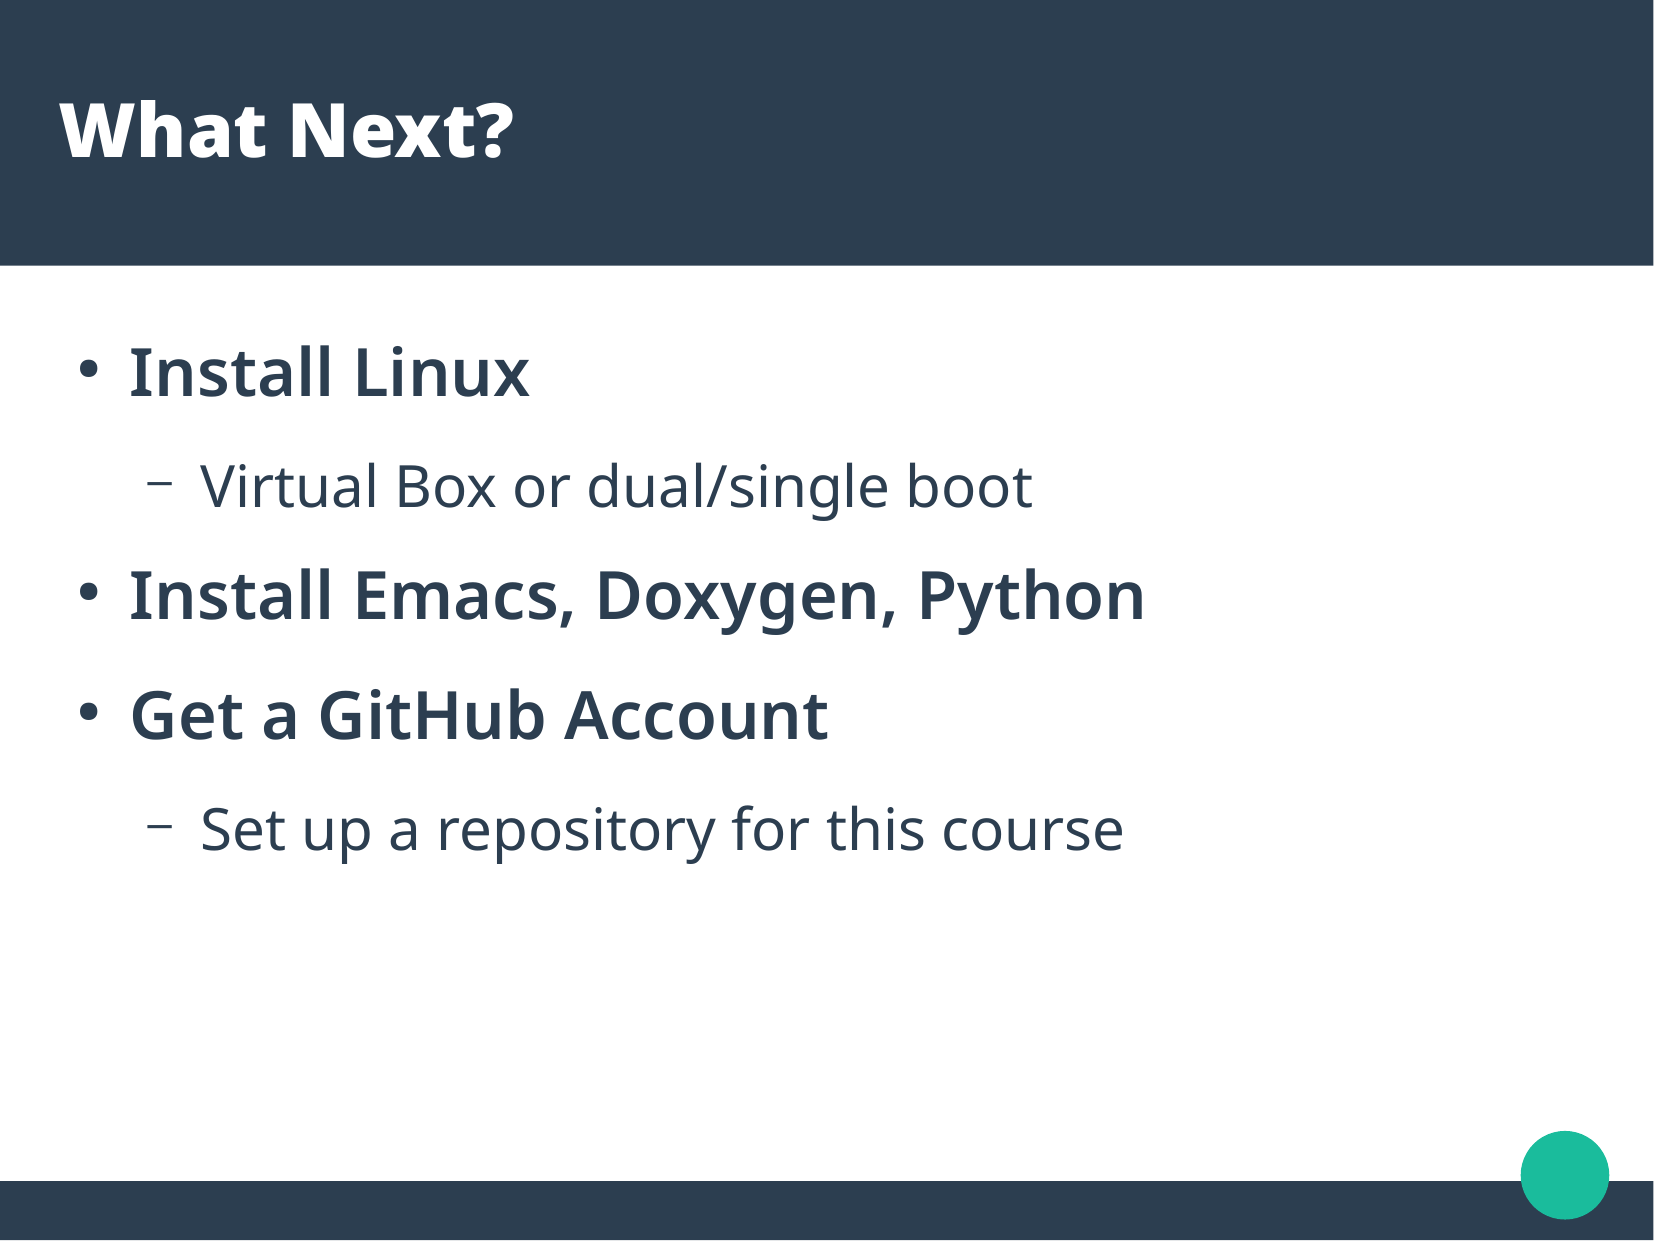

# What Next?
Install Linux
Virtual Box or dual/single boot
Install Emacs, Doxygen, Python
Get a GitHub Account
Set up a repository for this course